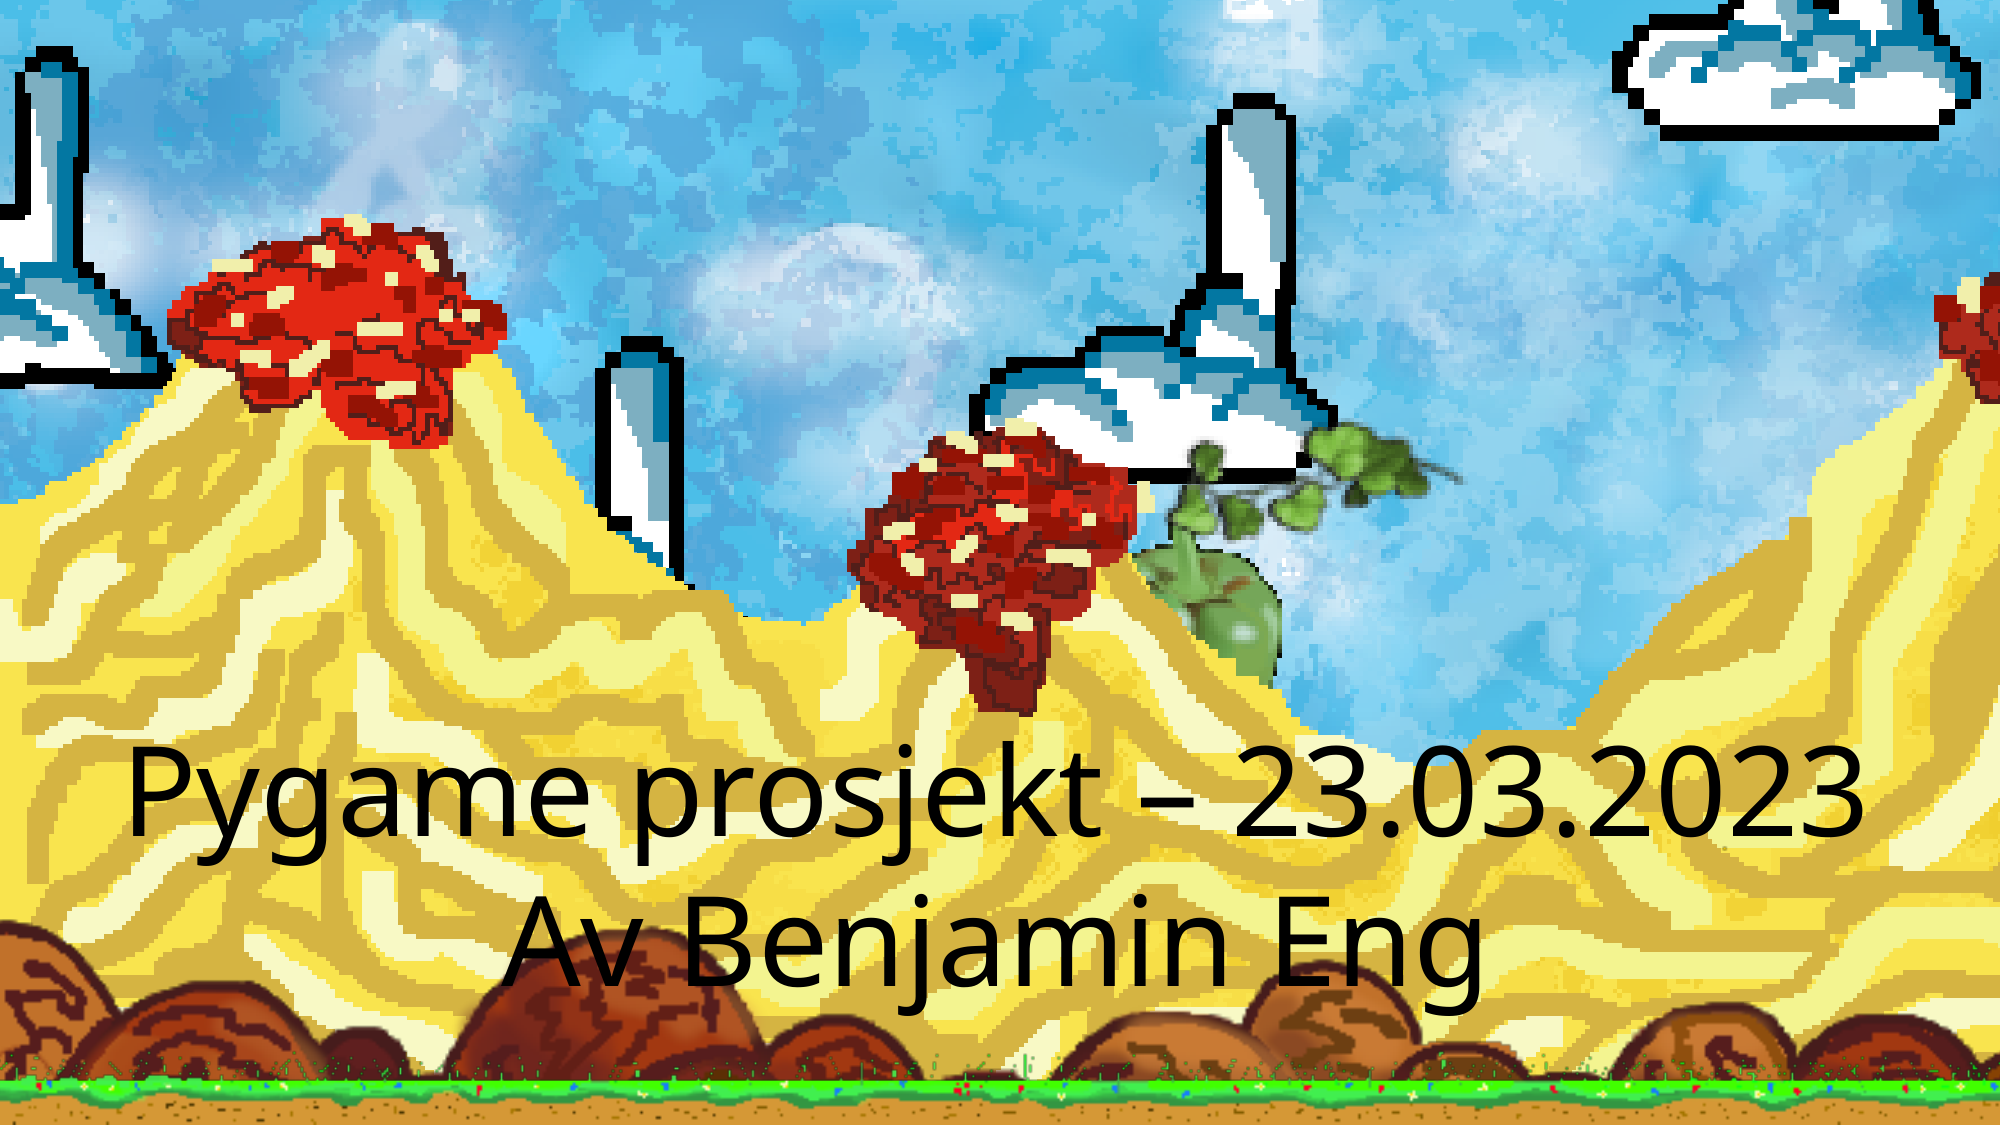

#
Pygame prosjekt – 23.03.2023
Av Benjamin Eng